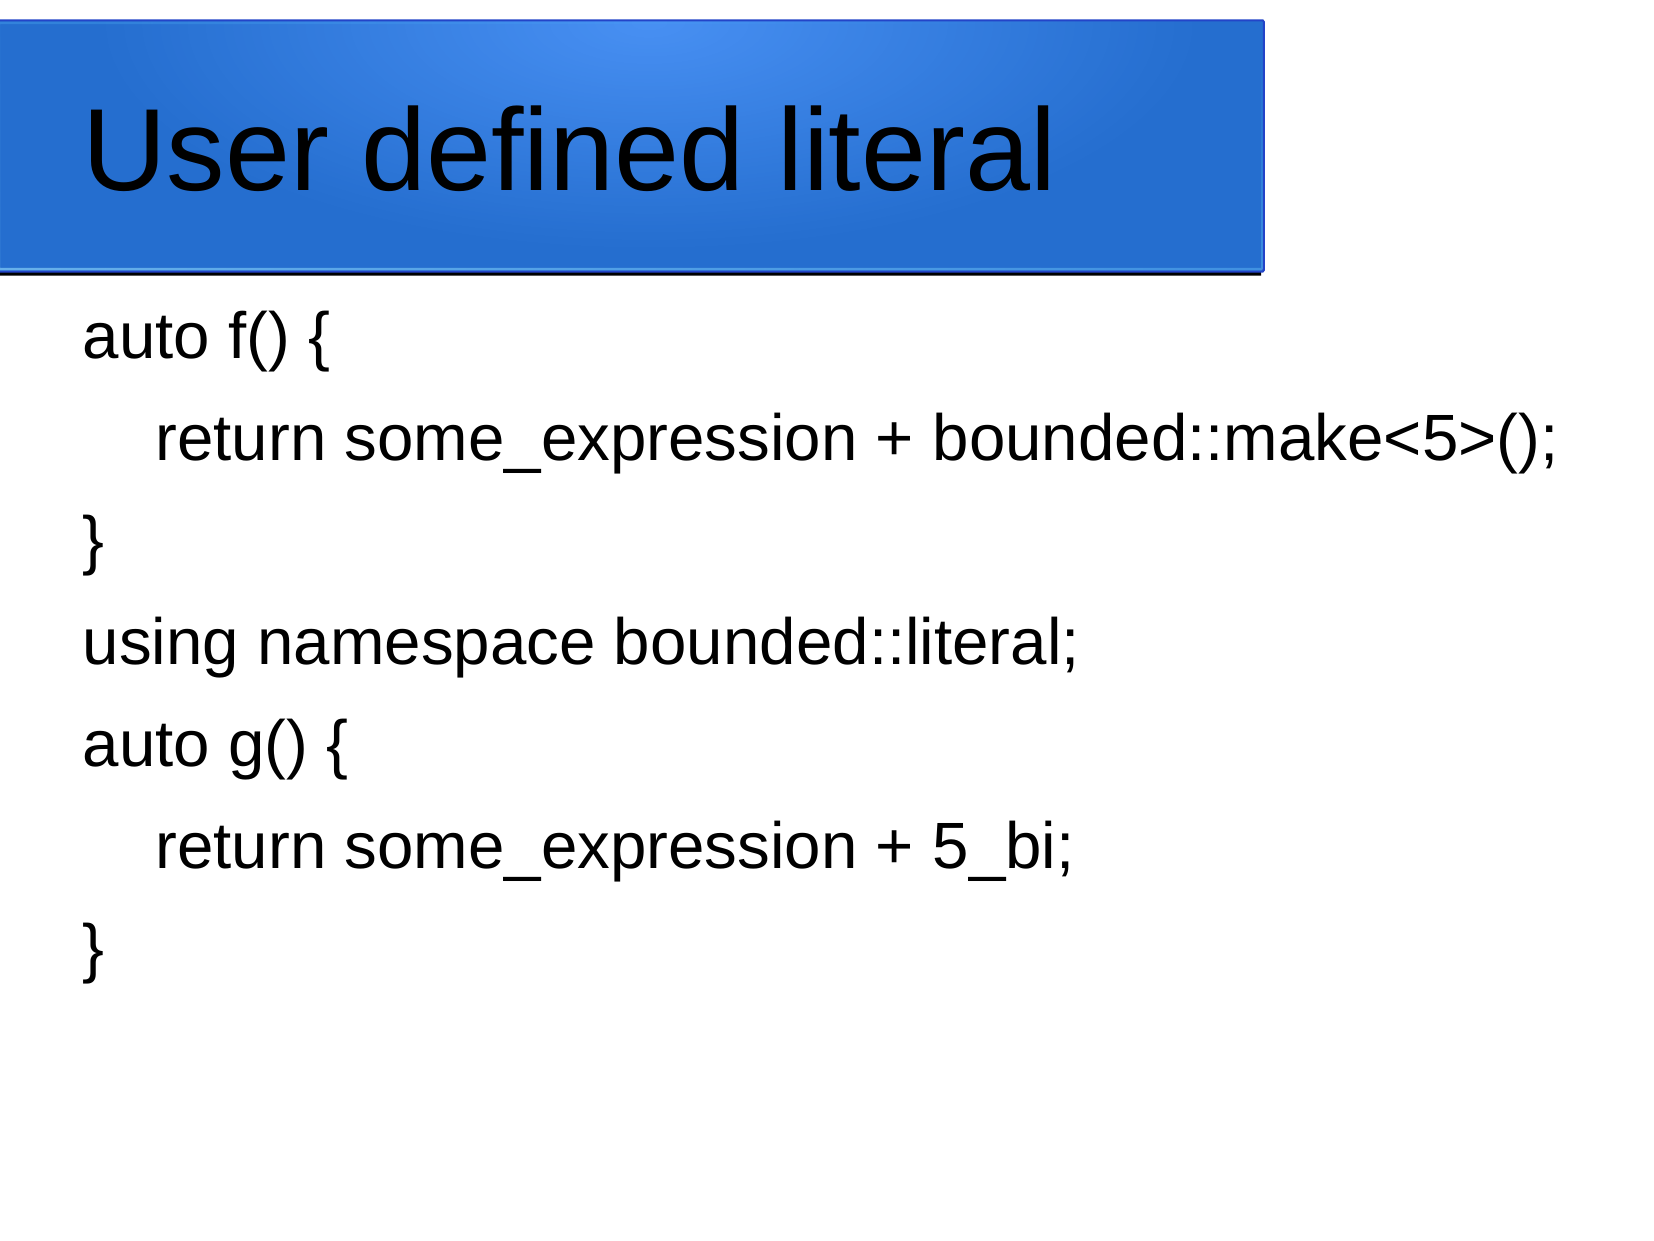

# User defined literal
auto f() {
 return some_expression + bounded::make<5>();
}
using namespace bounded::literal;
auto g() {
 return some_expression + 5_bi;
}